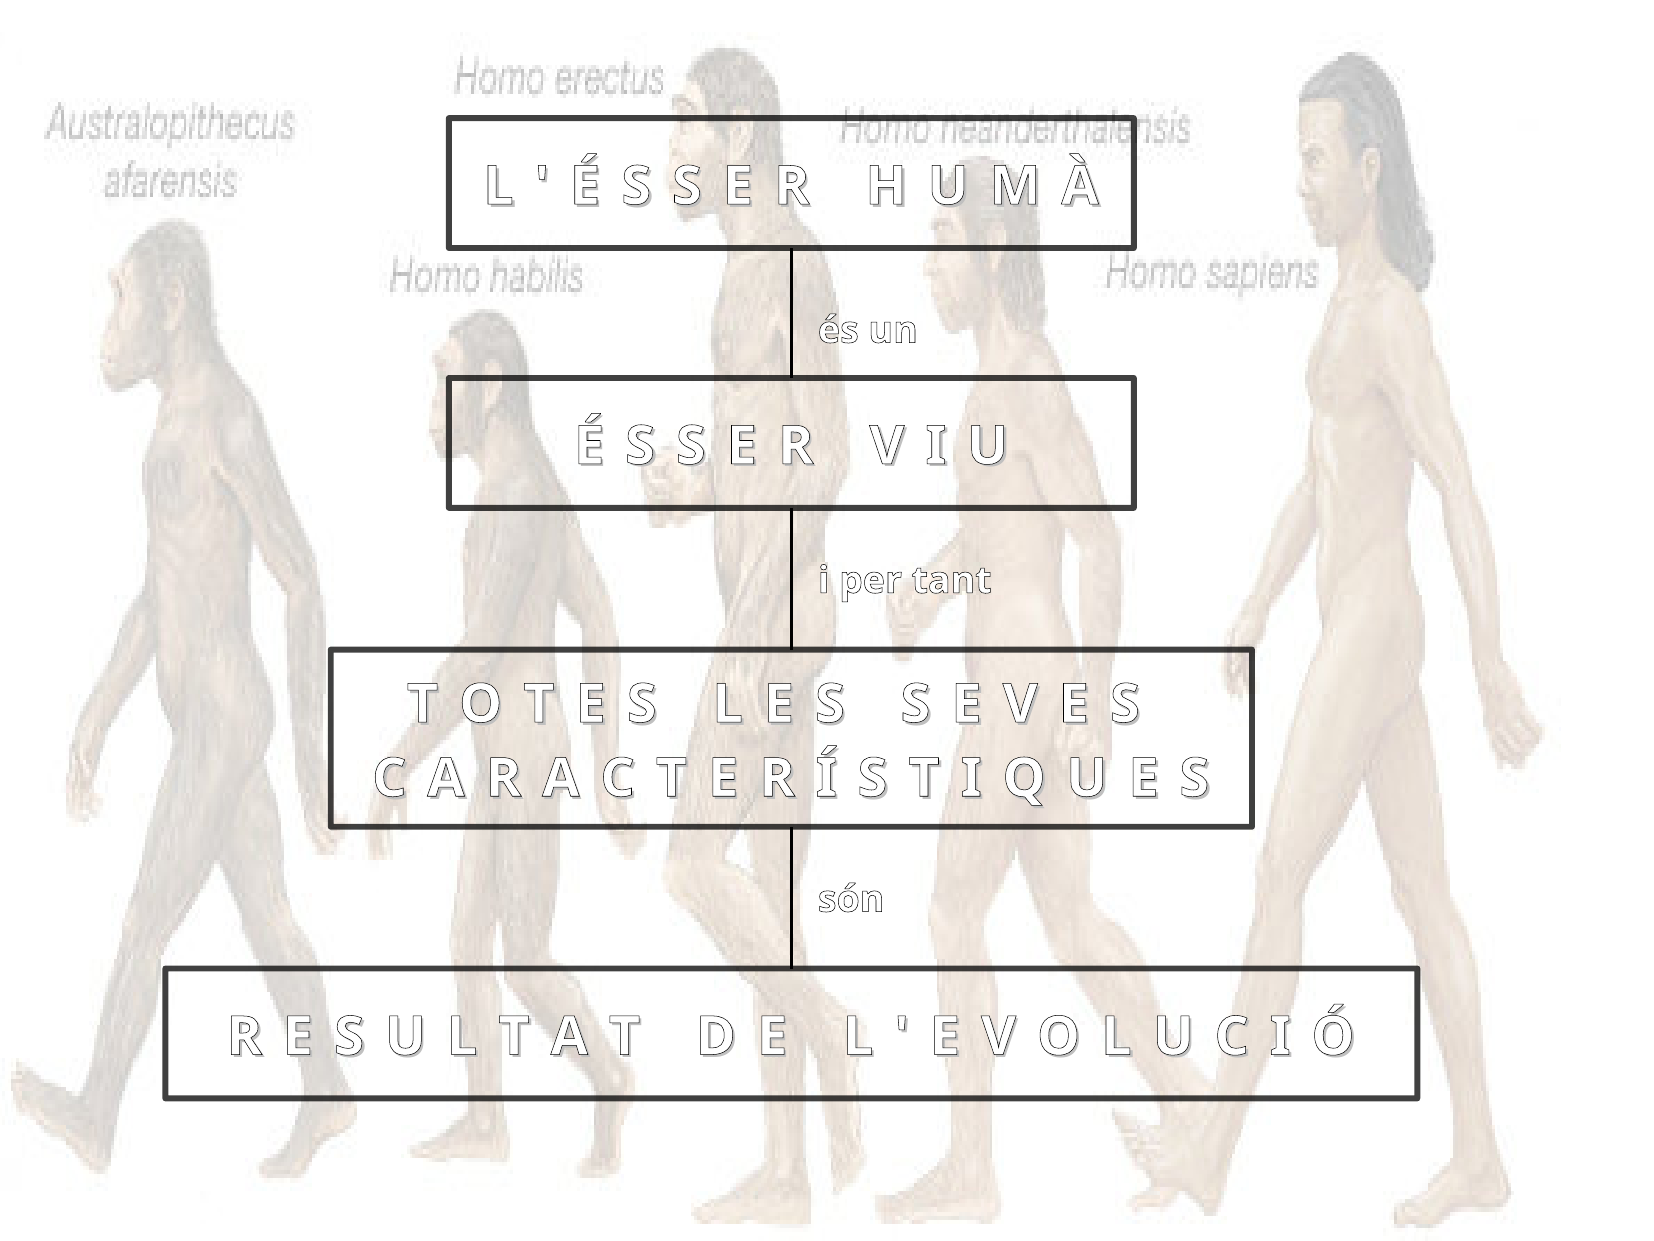

L'ÉSSER HUMÀ
és un
ÉSSER VIU
i per tant
TOTES LES SEVES
CARACTERÍSTIQUES
són
RESULTAT DE L'EVOLUCIÓ